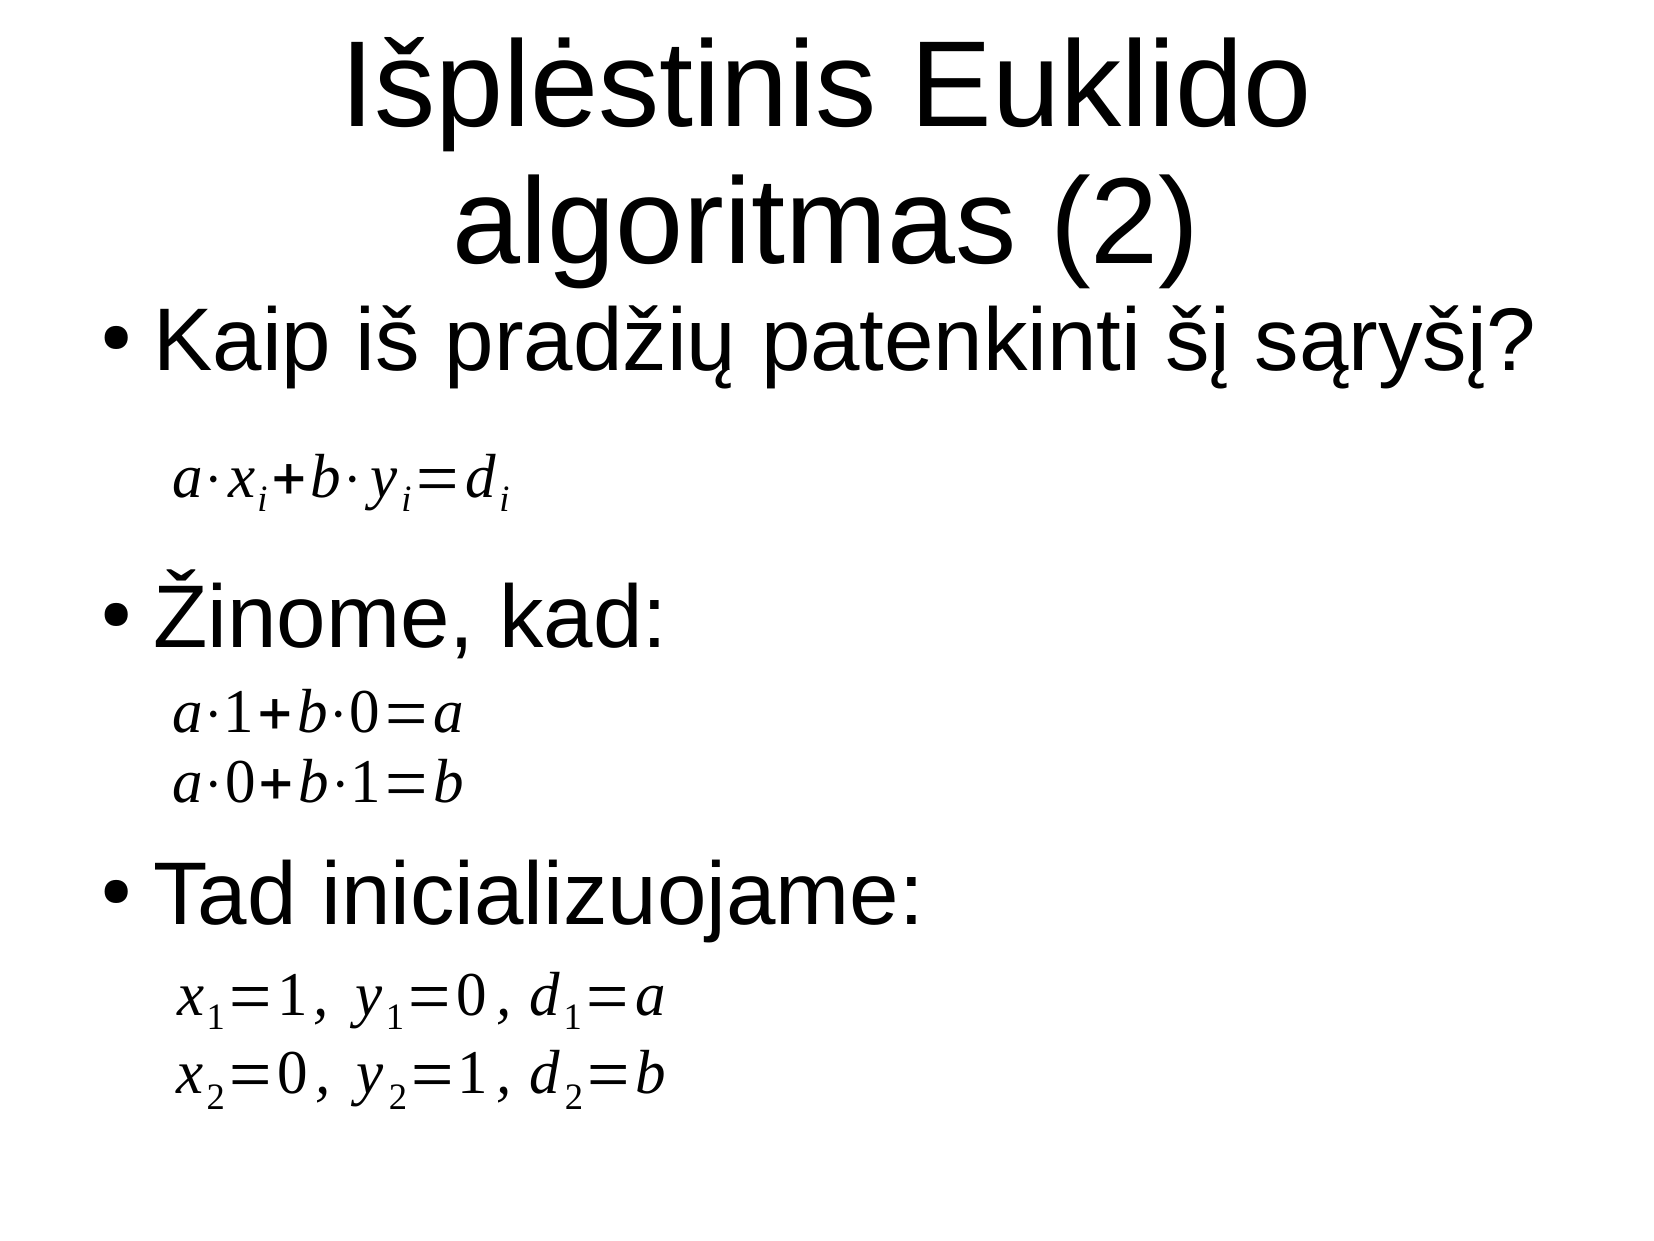

# Išplėstinis Euklido algoritmas (2)
Kaip iš pradžių patenkinti šį sąryšį?
Žinome, kad:
Tad inicializuojame: